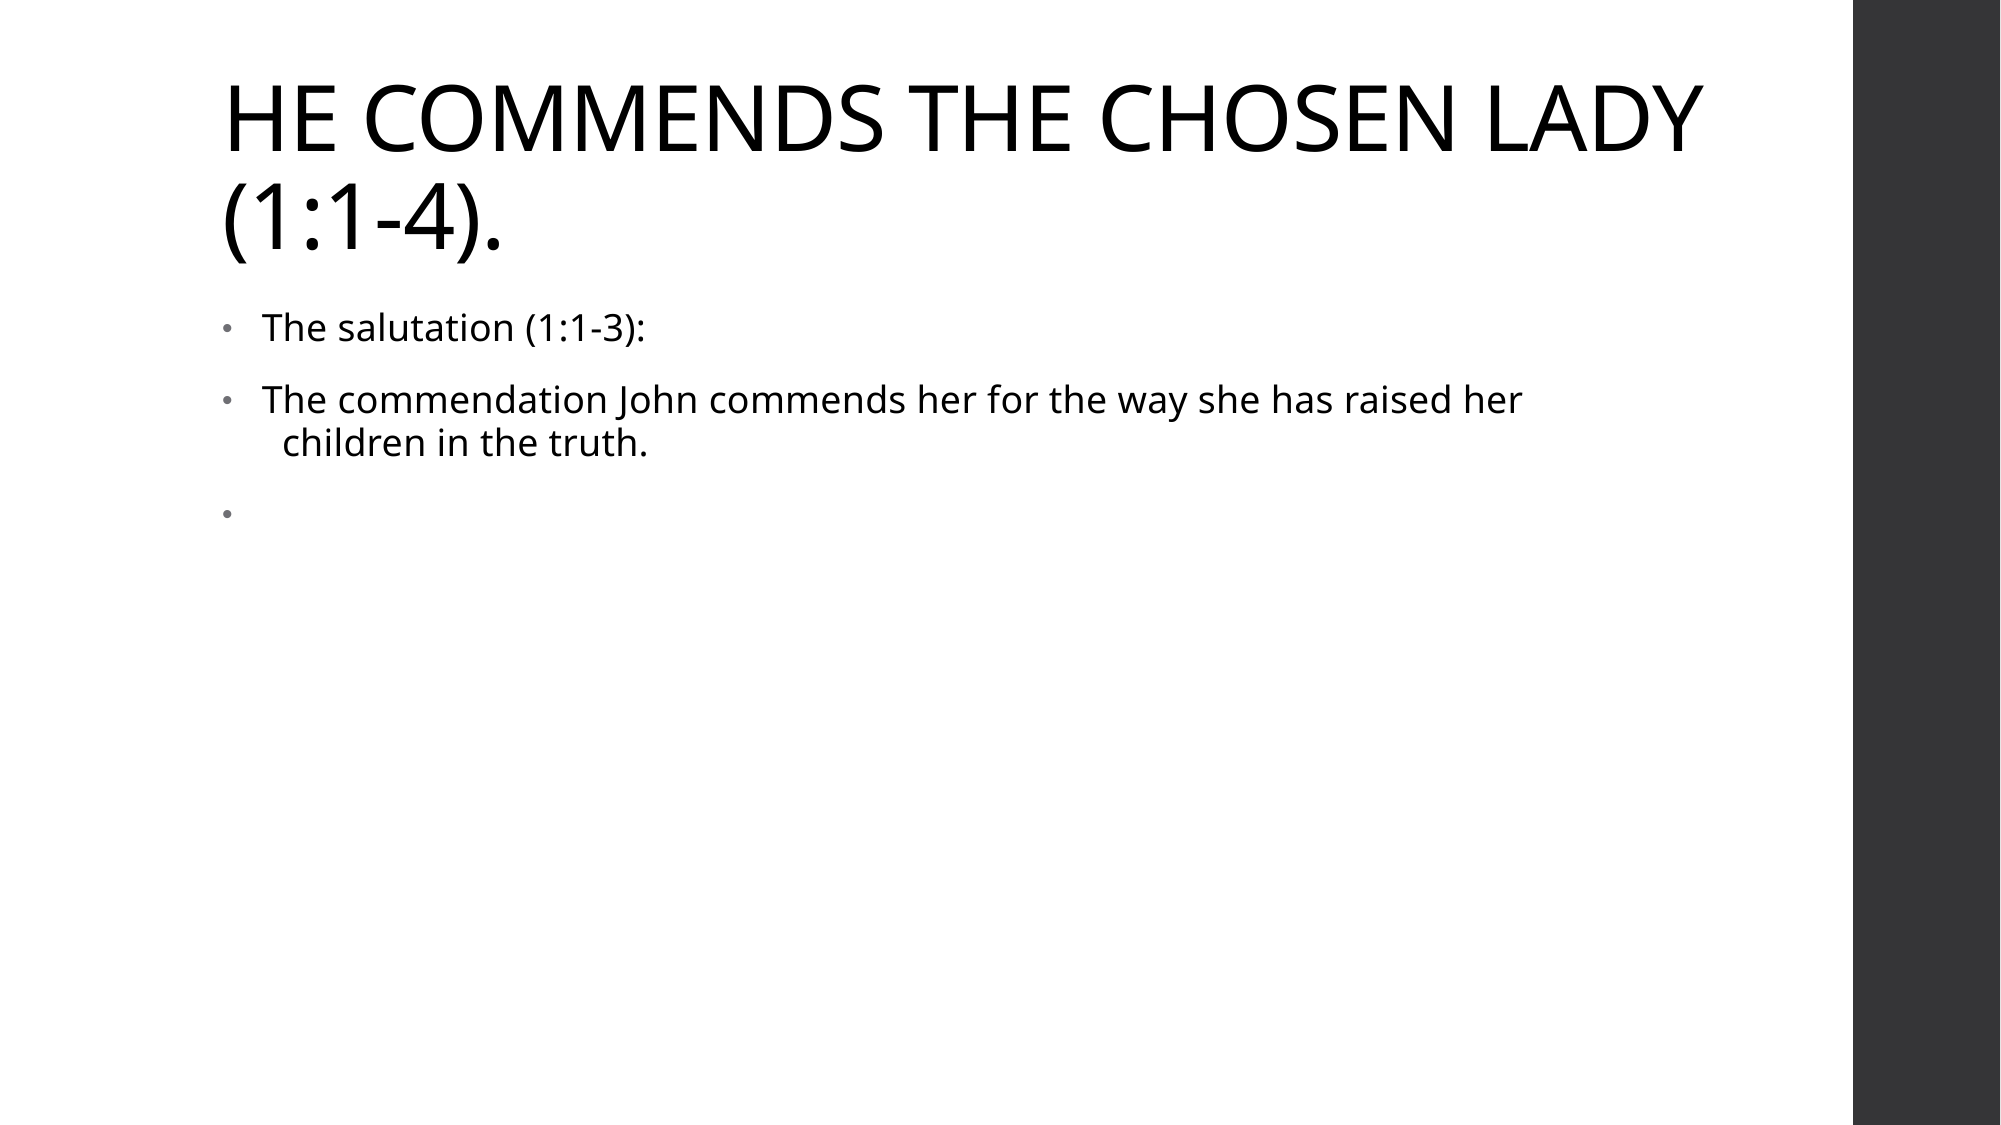

# HE COMMENDS THE CHOSEN LADY (1:1-4).
 The salutation (1:1-3):
 The commendation John commends her for the way she has raised her children in the truth.